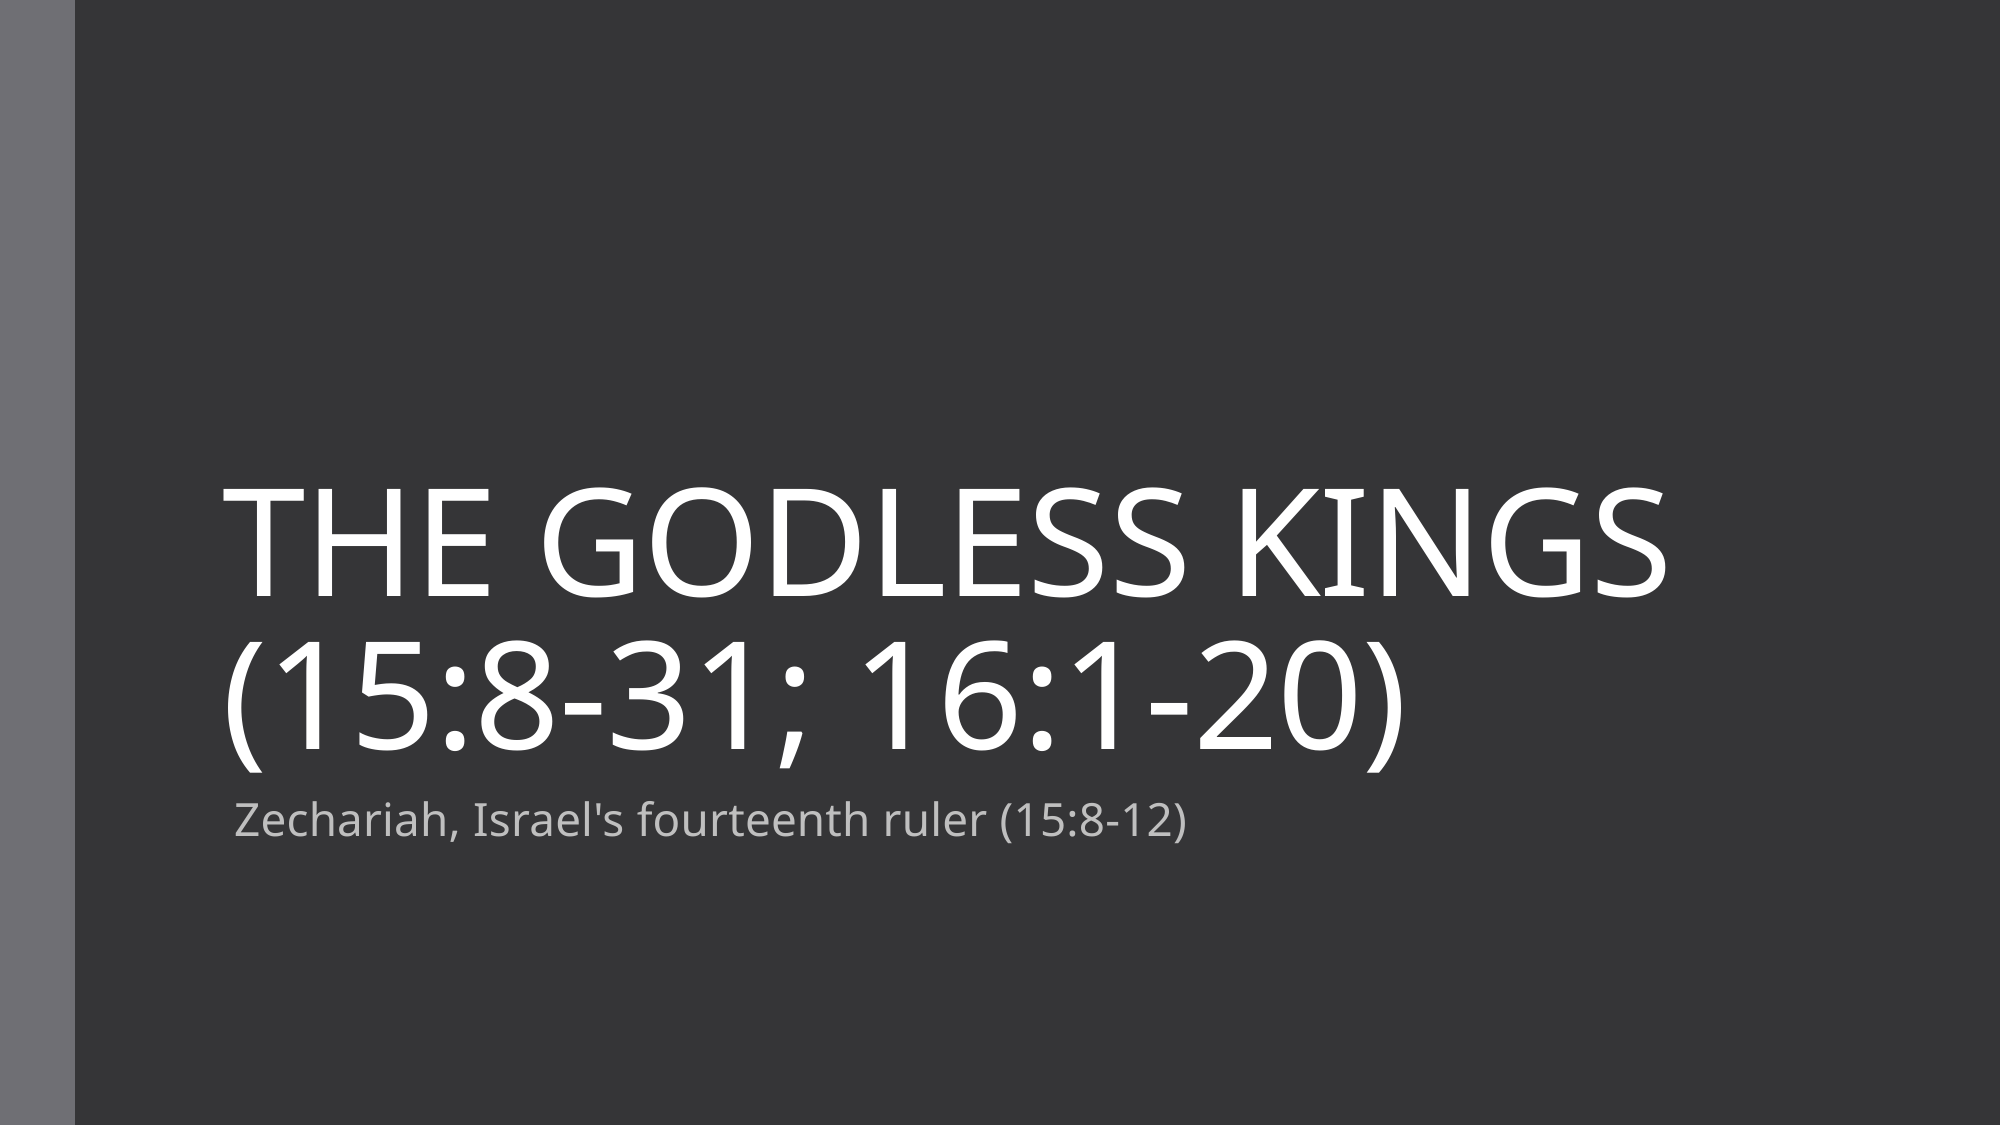

# THE GODLESS KINGS (15:8-31; 16:1-20)
 Zechariah, Israel's fourteenth ruler (15:8-12)